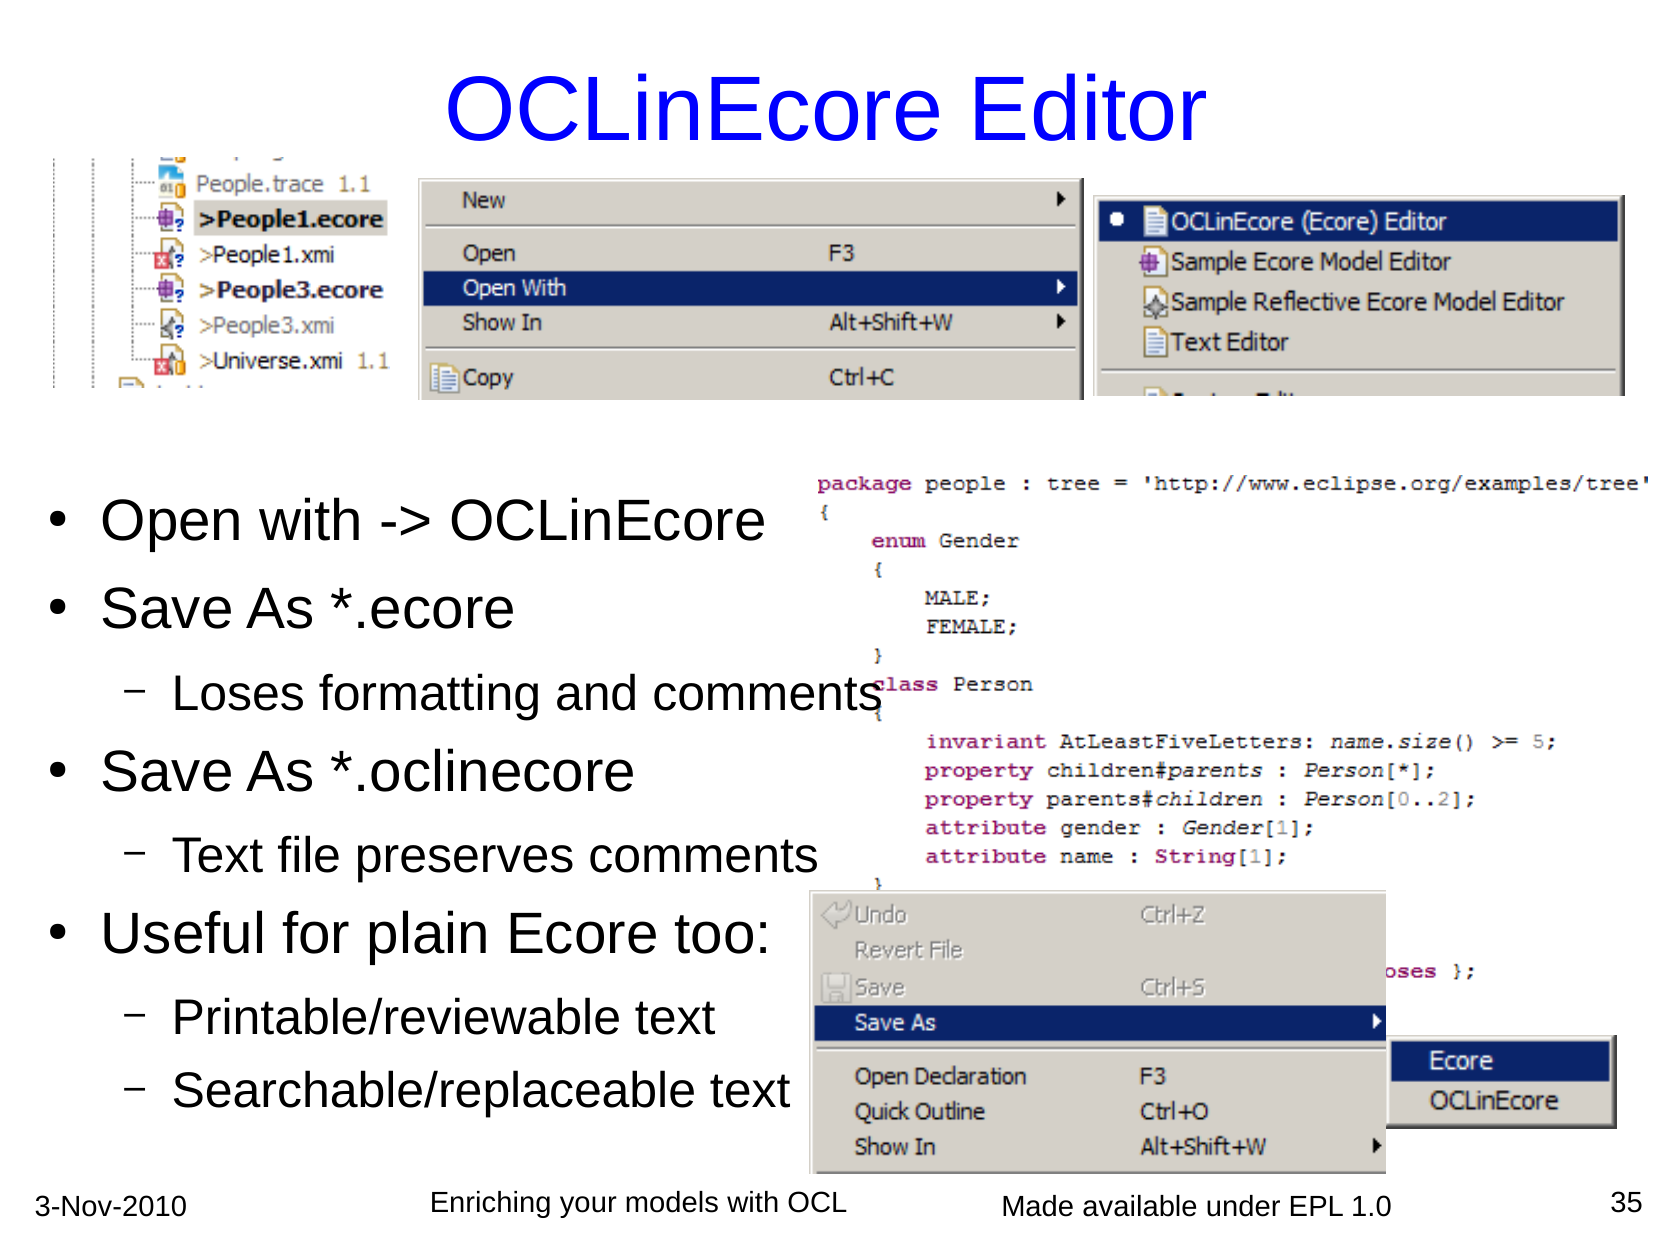

# OCLinEcore Editor
Open with -> OCLinEcore
Save As *.ecore
Loses formatting and comments
Save As *.oclinecore
Text file preserves comments
Useful for plain Ecore too:
Printable/reviewable text
Searchable/replaceable text
Enriching your models with OCL
35
3-Nov-2010